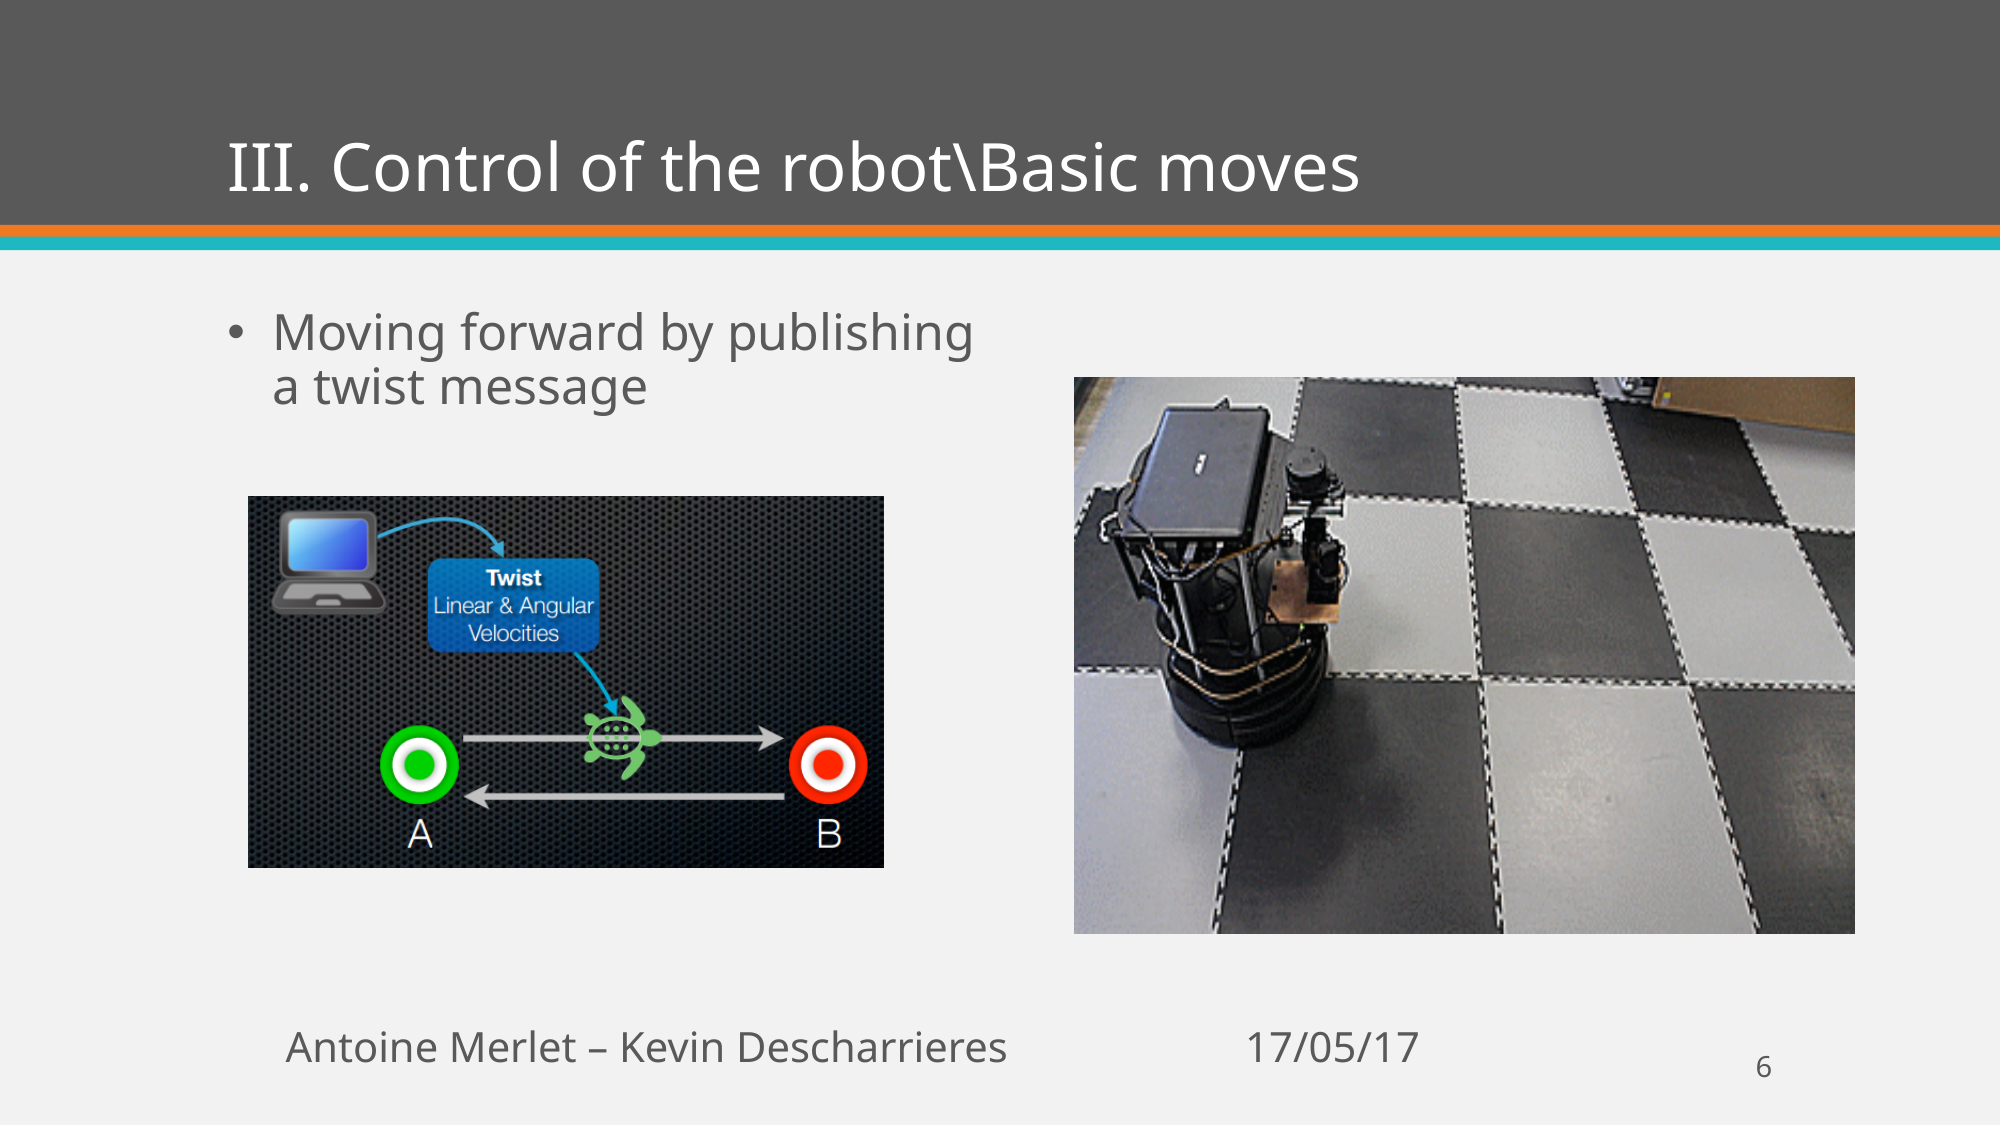

# III. Control of the robot\Basic moves
Moving forward by publishing a twist message
Antoine Merlet – Kevin Descharrieres	 			17/05/17